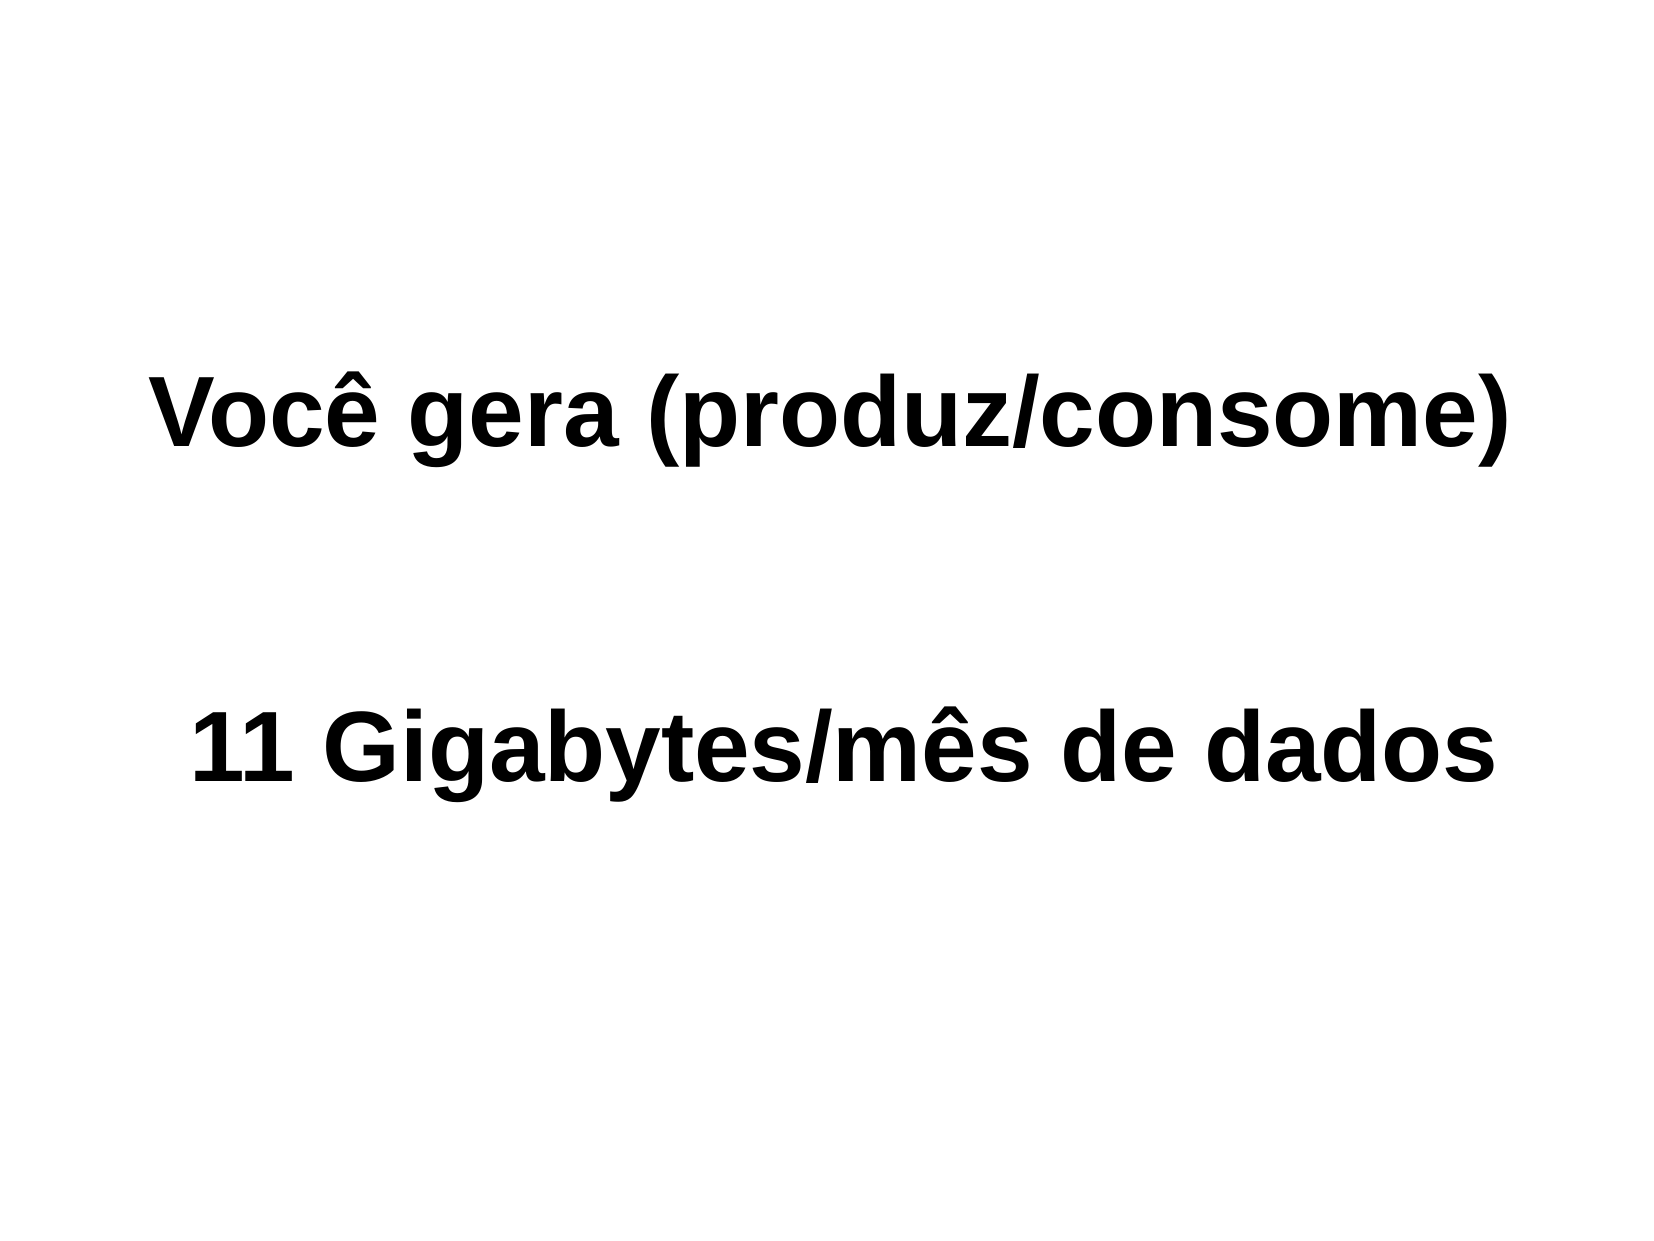

# Você gera (produz/consome)
11 Gigabytes/mês de dados